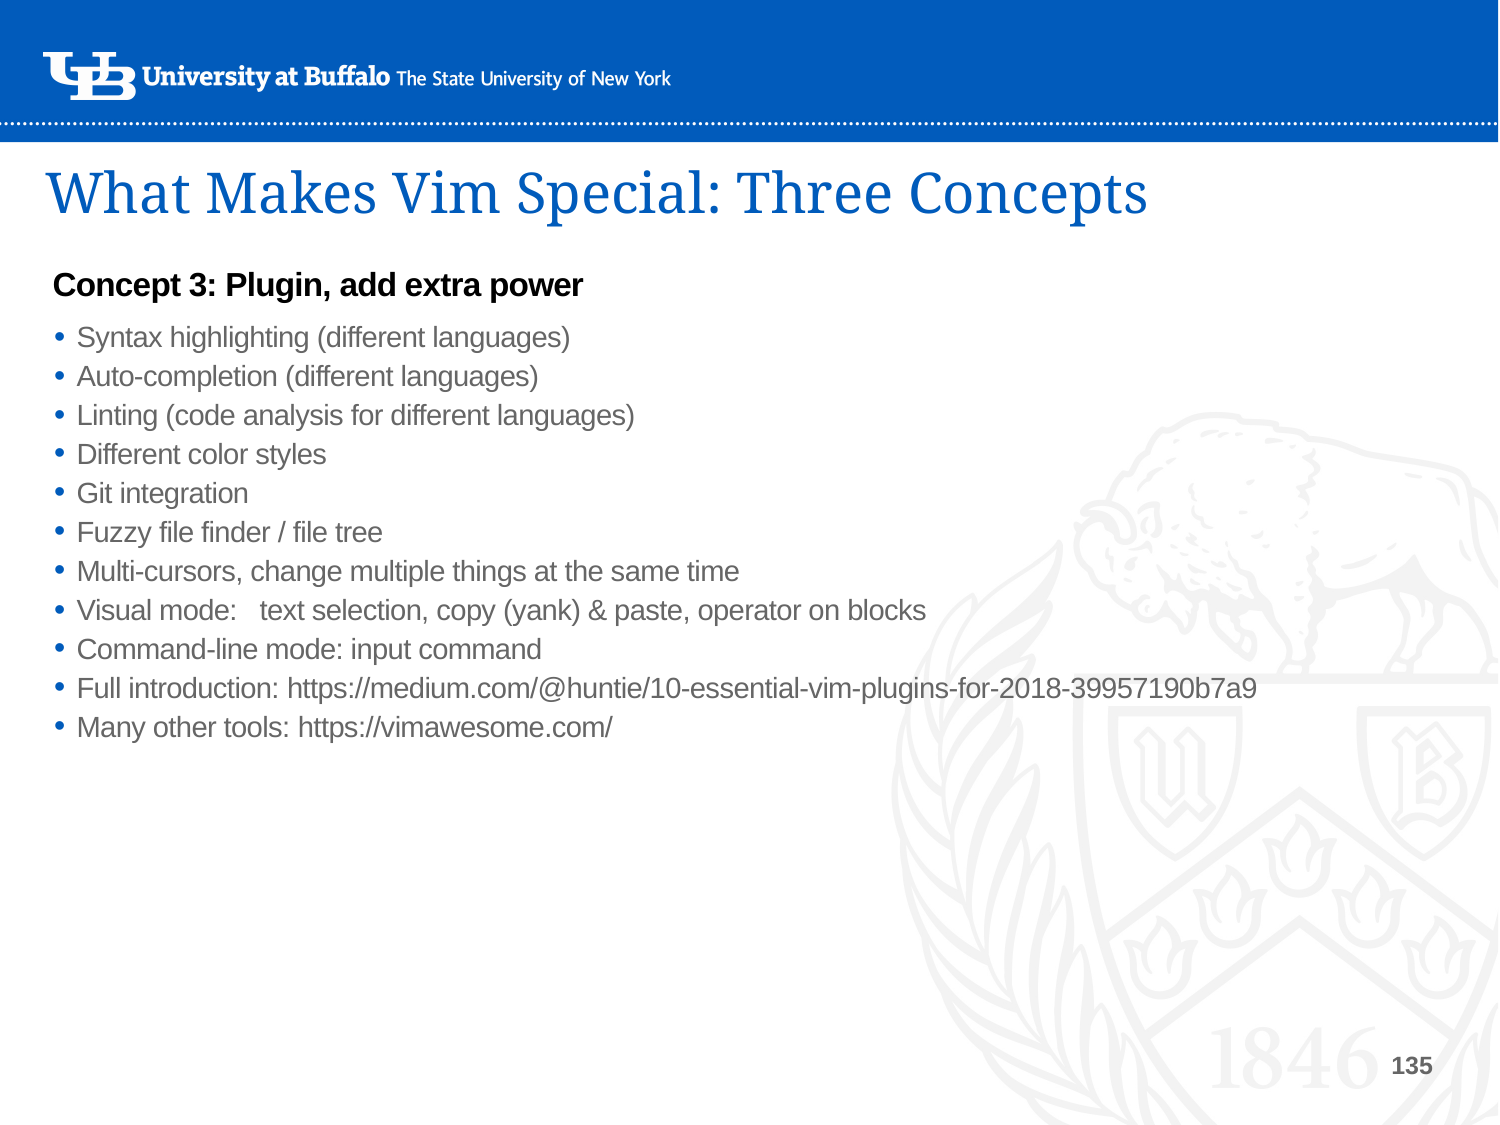

# What Makes Vim Special: Three Concepts
Concept 3: Plugin, add extra power
Syntax highlighting (different languages)
Auto-completion (different languages)
Linting (code analysis for different languages)
Different color styles
Git integration
Fuzzy file finder / file tree
Multi-cursors, change multiple things at the same time
Visual mode: text selection, copy (yank) & paste, operator on blocks
Command-line mode: input command
Full introduction: https://medium.com/@huntie/10-essential-vim-plugins-for-2018-39957190b7a9
Many other tools: https://vimawesome.com/